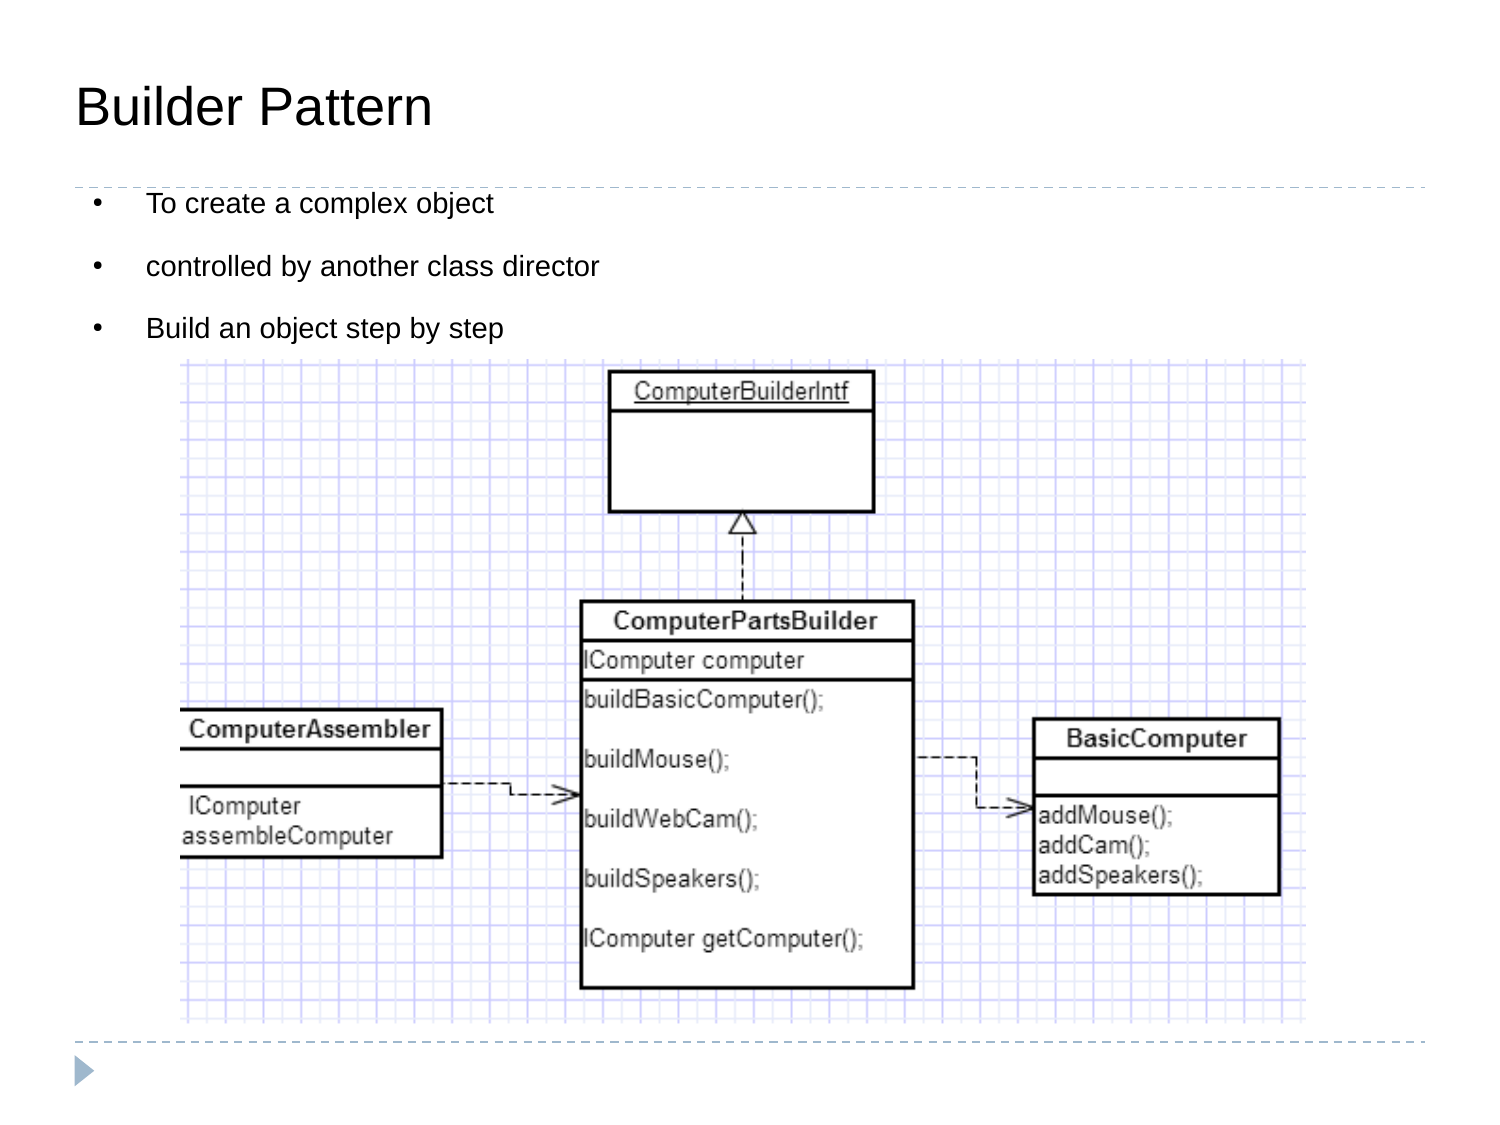

# Builder Pattern
To create a complex object
controlled by another class director
Build an object step by step